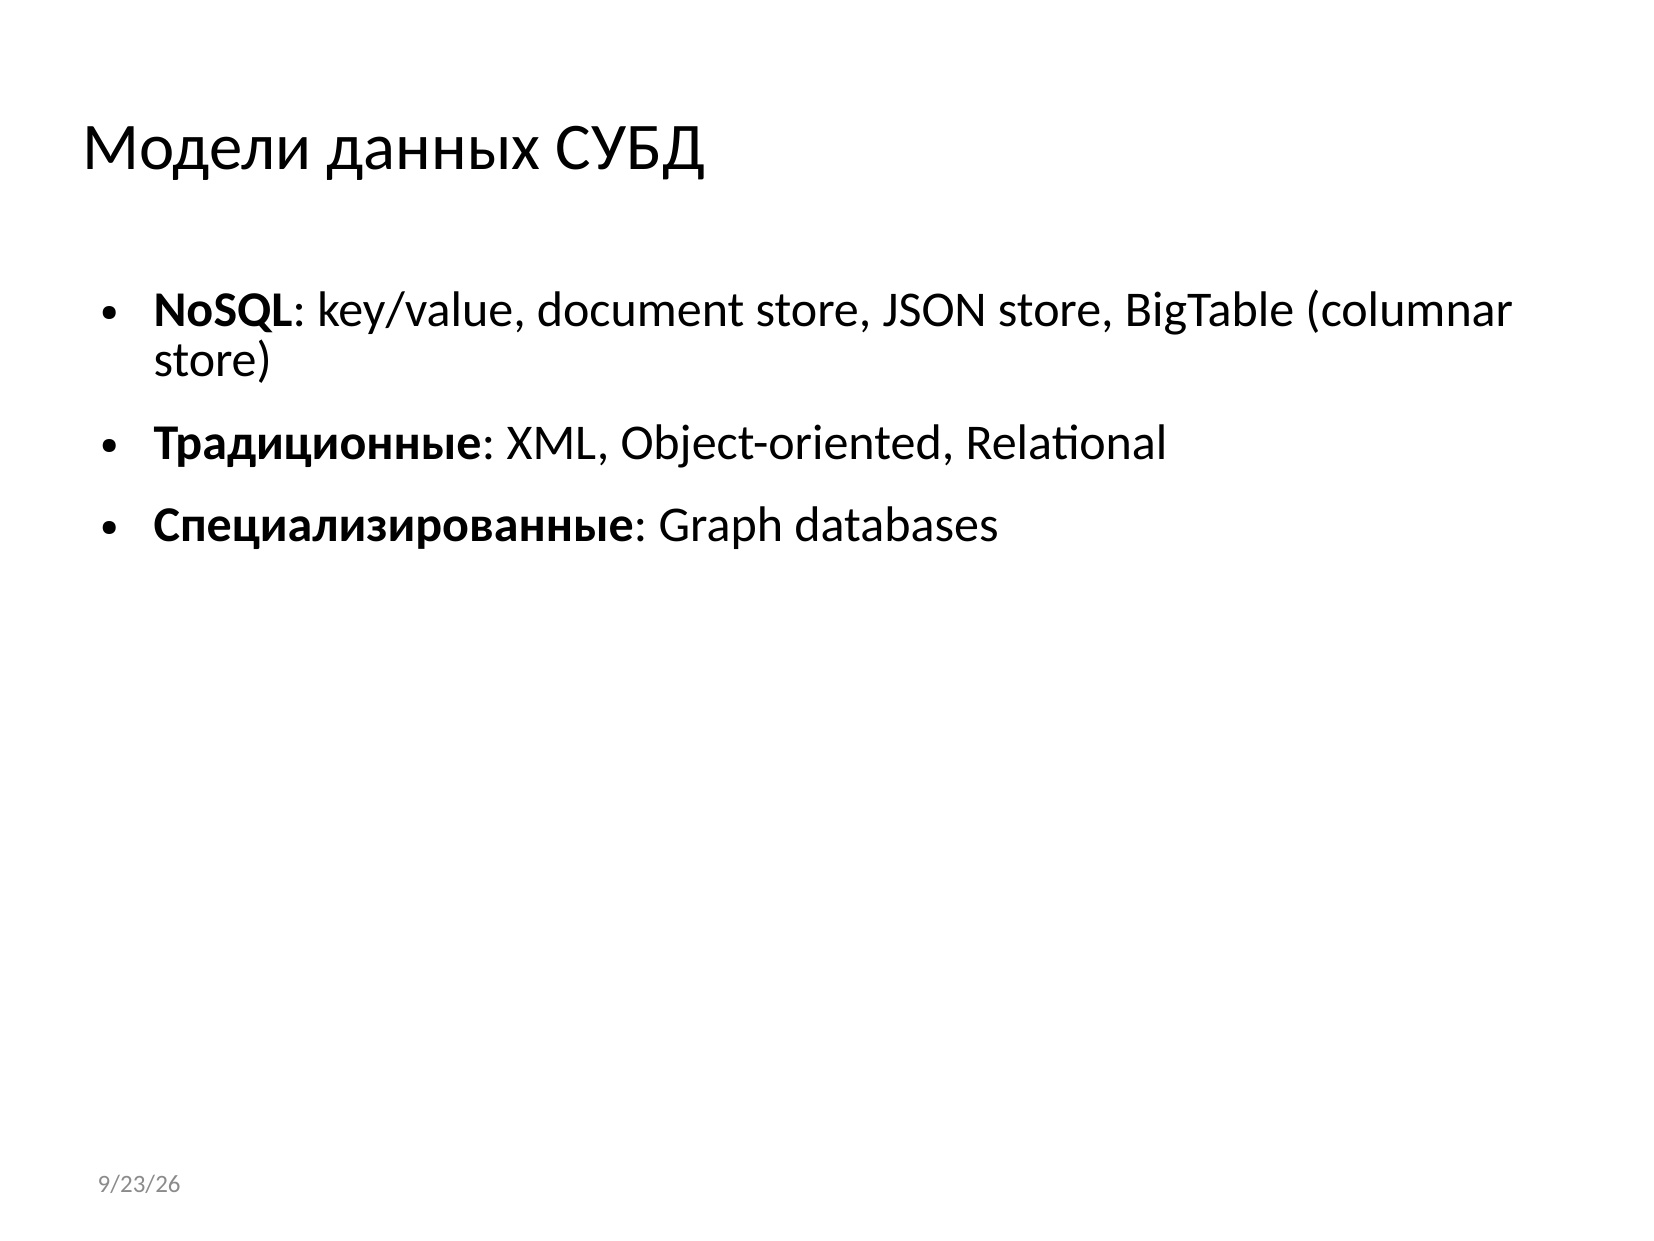

# Модели данных СУБД
NoSQL: key/value, document store, JSON store, BigTable (columnar store)
Традиционные: XML, Object-oriented, Relational
Специализированные: Graph databases